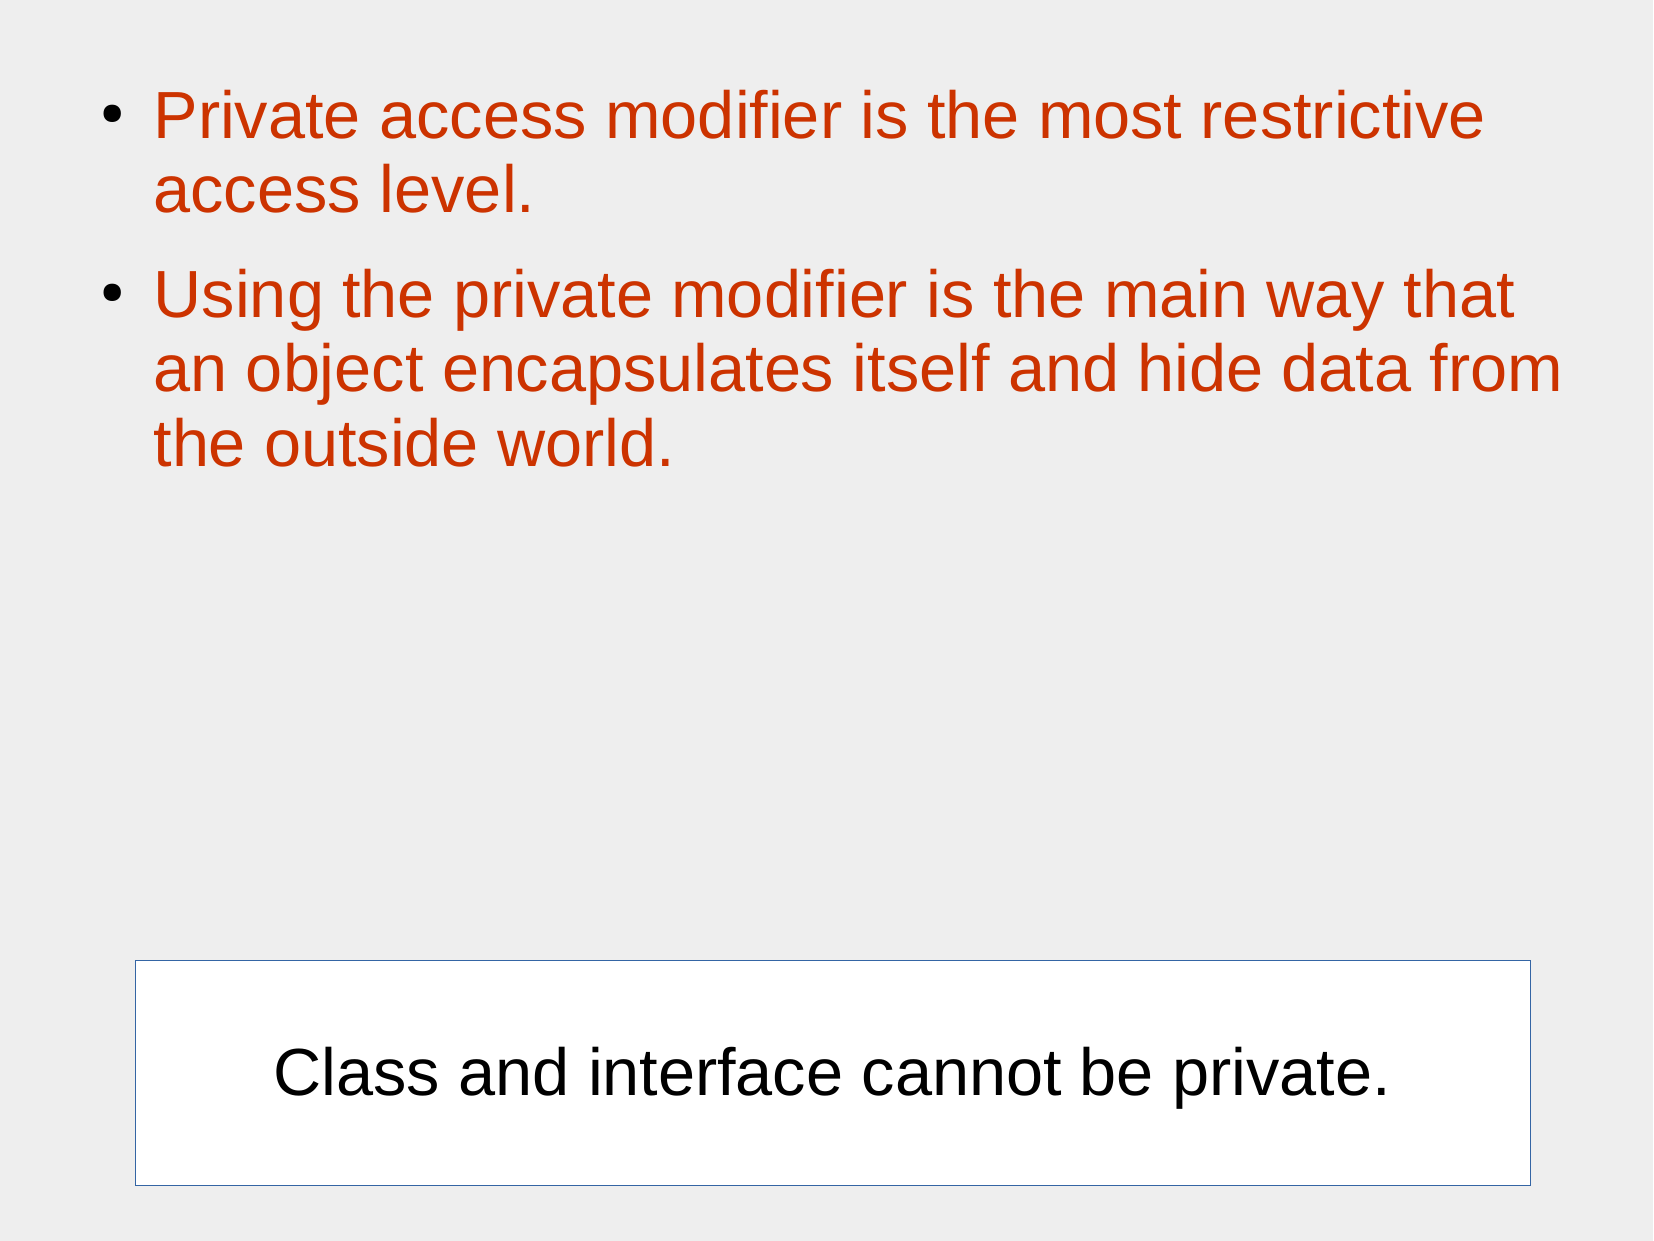

# Private access modifier is the most restrictive access level.
Using the private modifier is the main way that an object encapsulates itself and hide data from the outside world.
Class and interface cannot be private.